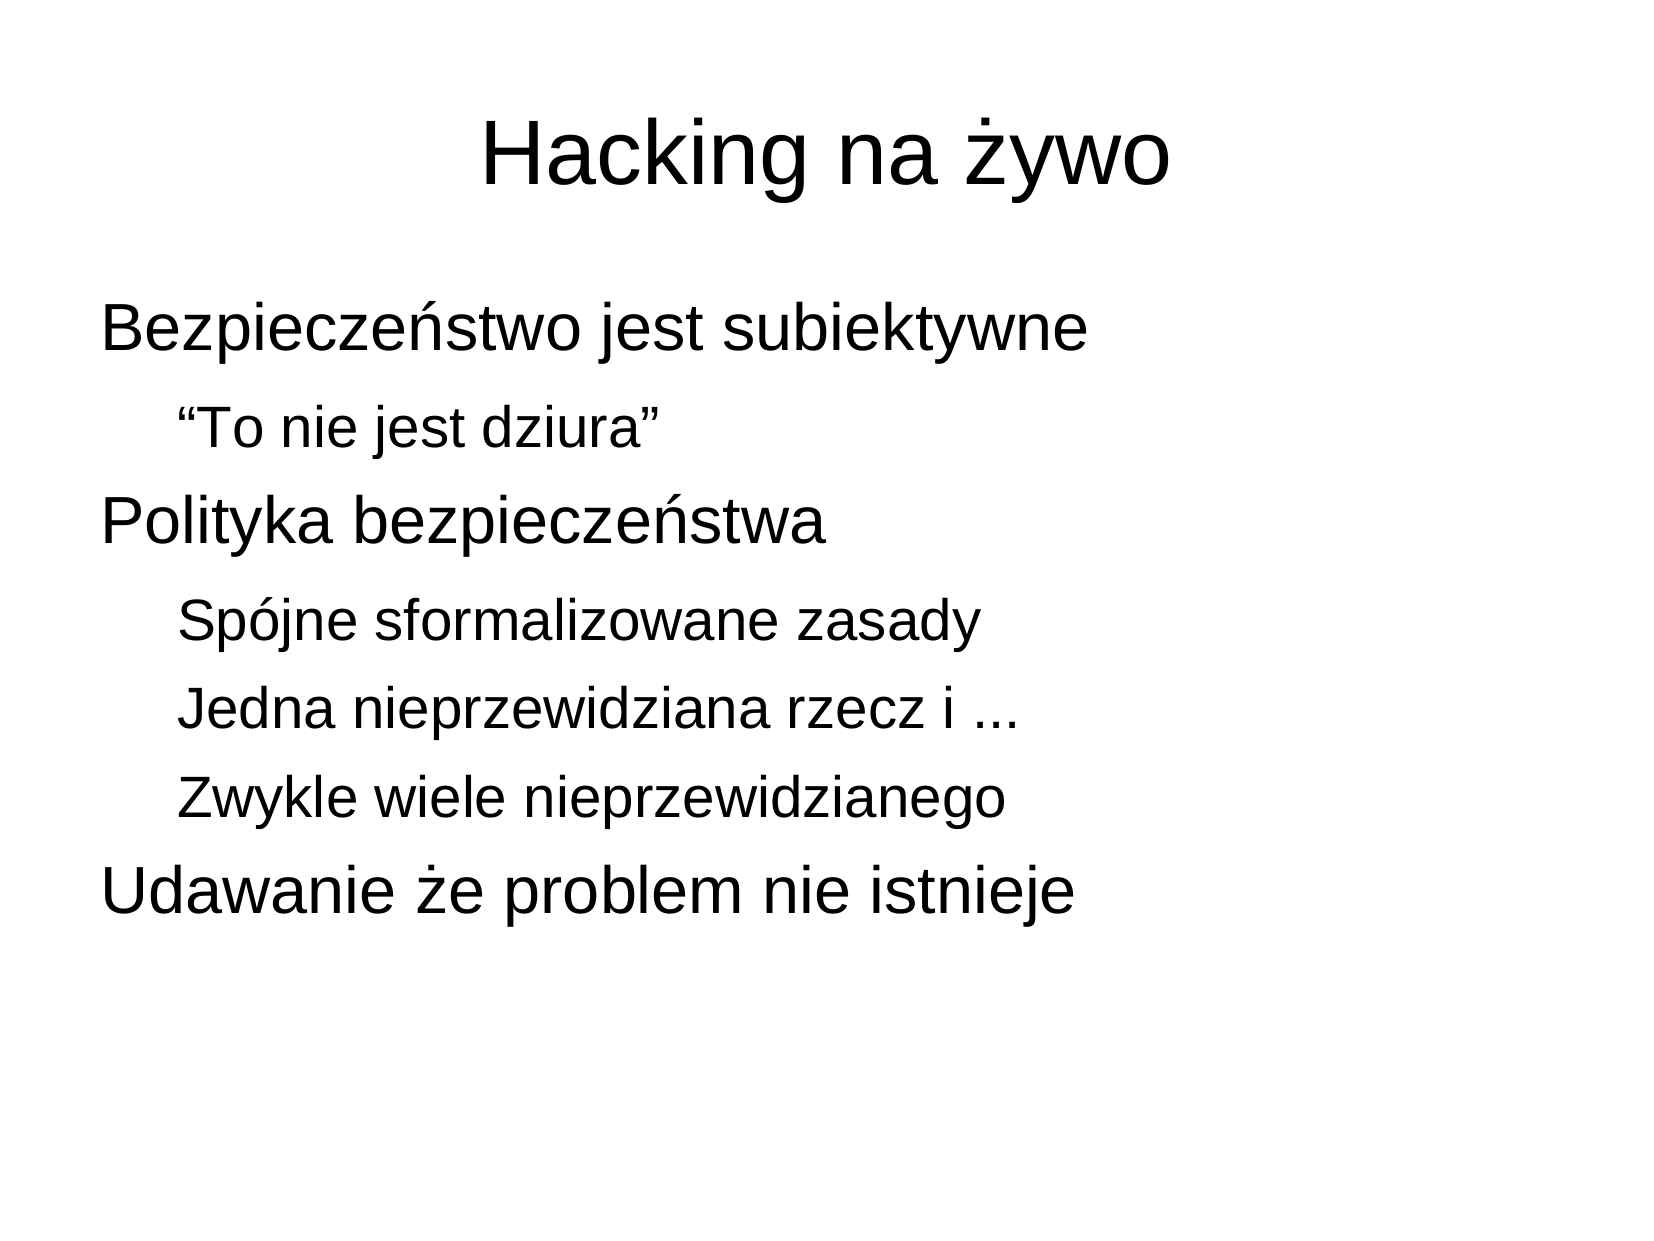

# Hacking na żywo
Bezpieczeństwo jest subiektywne
“To nie jest dziura”
Polityka bezpieczeństwa
Spójne sformalizowane zasady
Jedna nieprzewidziana rzecz i ...
Zwykle wiele nieprzewidzianego
Udawanie że problem nie istnieje